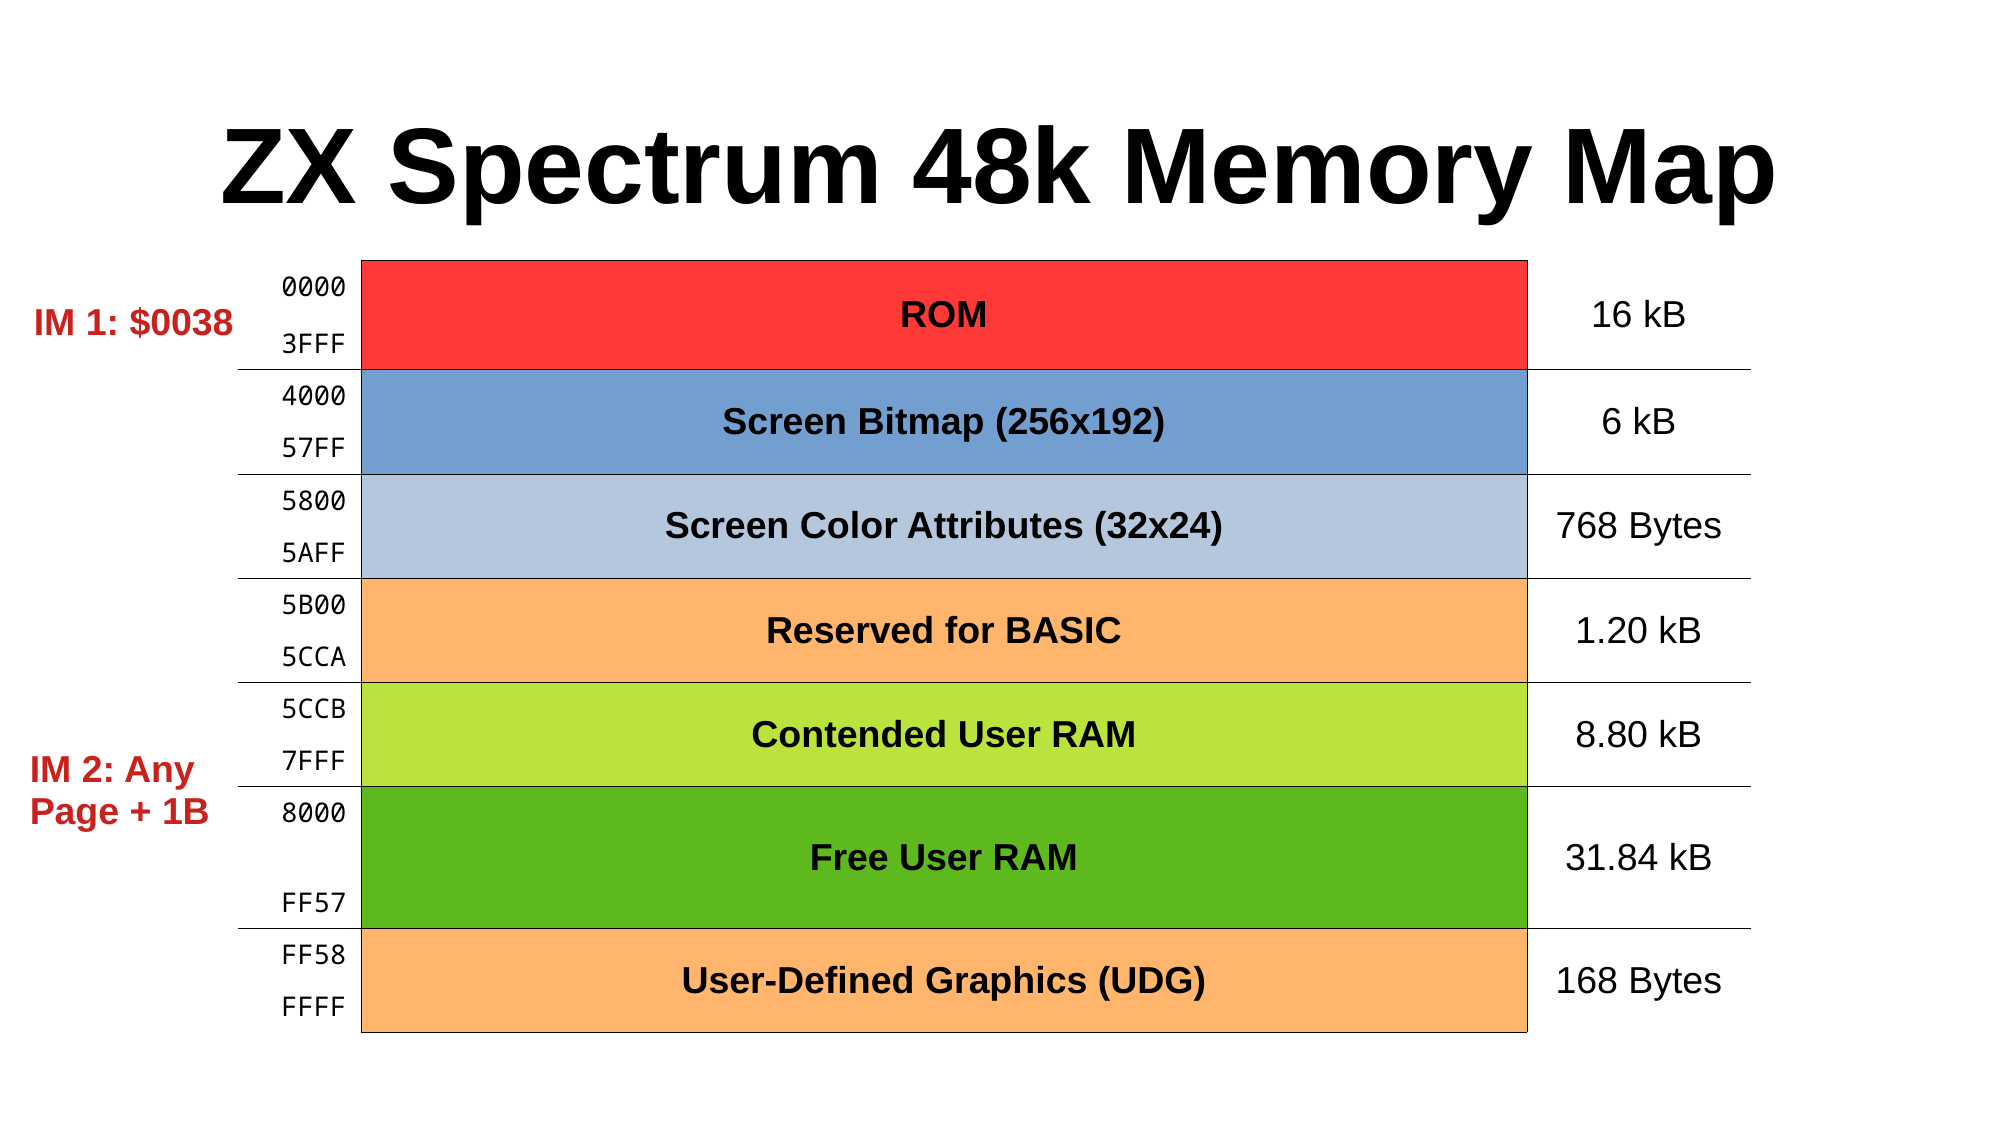

# ZX Spectrum 48k Memory Map
| 0000 | ROM | 16 kB |
| --- | --- | --- |
| 3FFF | | |
| 4000 | Screen Bitmap (256x192) | 6 kB |
| 57FF | | |
| 5800 | Screen Color Attributes (32x24) | 768 Bytes |
| 5AFF | | |
| 5B00 | Reserved for BASIC | 1.20 kB |
| 5CCA | | |
| 5CCB | Contended User RAM | 8.80 kB |
| 7FFF | | |
| 8000 | Free User RAM | 31.84 kB |
| FF57 | | |
| FF58 | User-Defined Graphics (UDG) | 168 Bytes |
| FFFF | | |
IM 1: $0038
IM 2: Any
Page + 1B